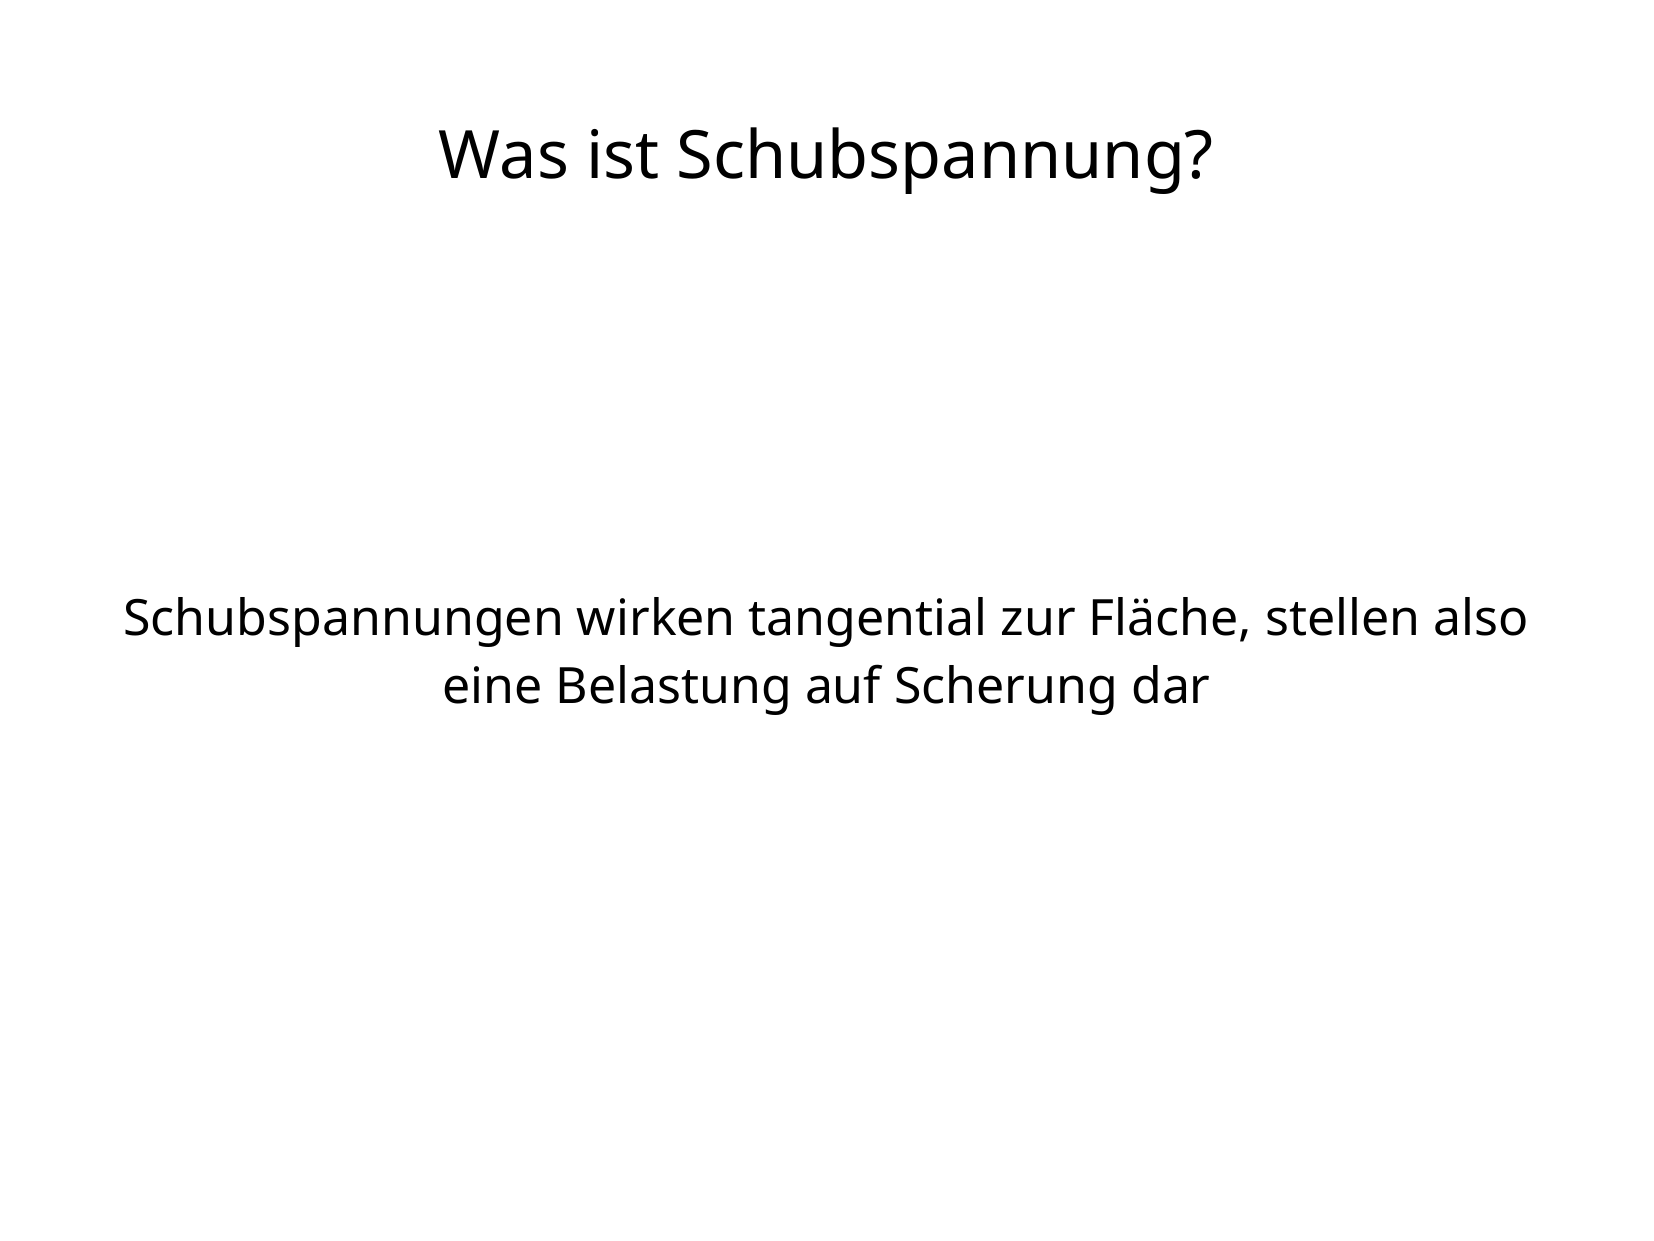

# Was ist Schubspannung?
Schubspannungen wirken tangential zur Fläche, stellen also eine Belastung auf Scherung dar